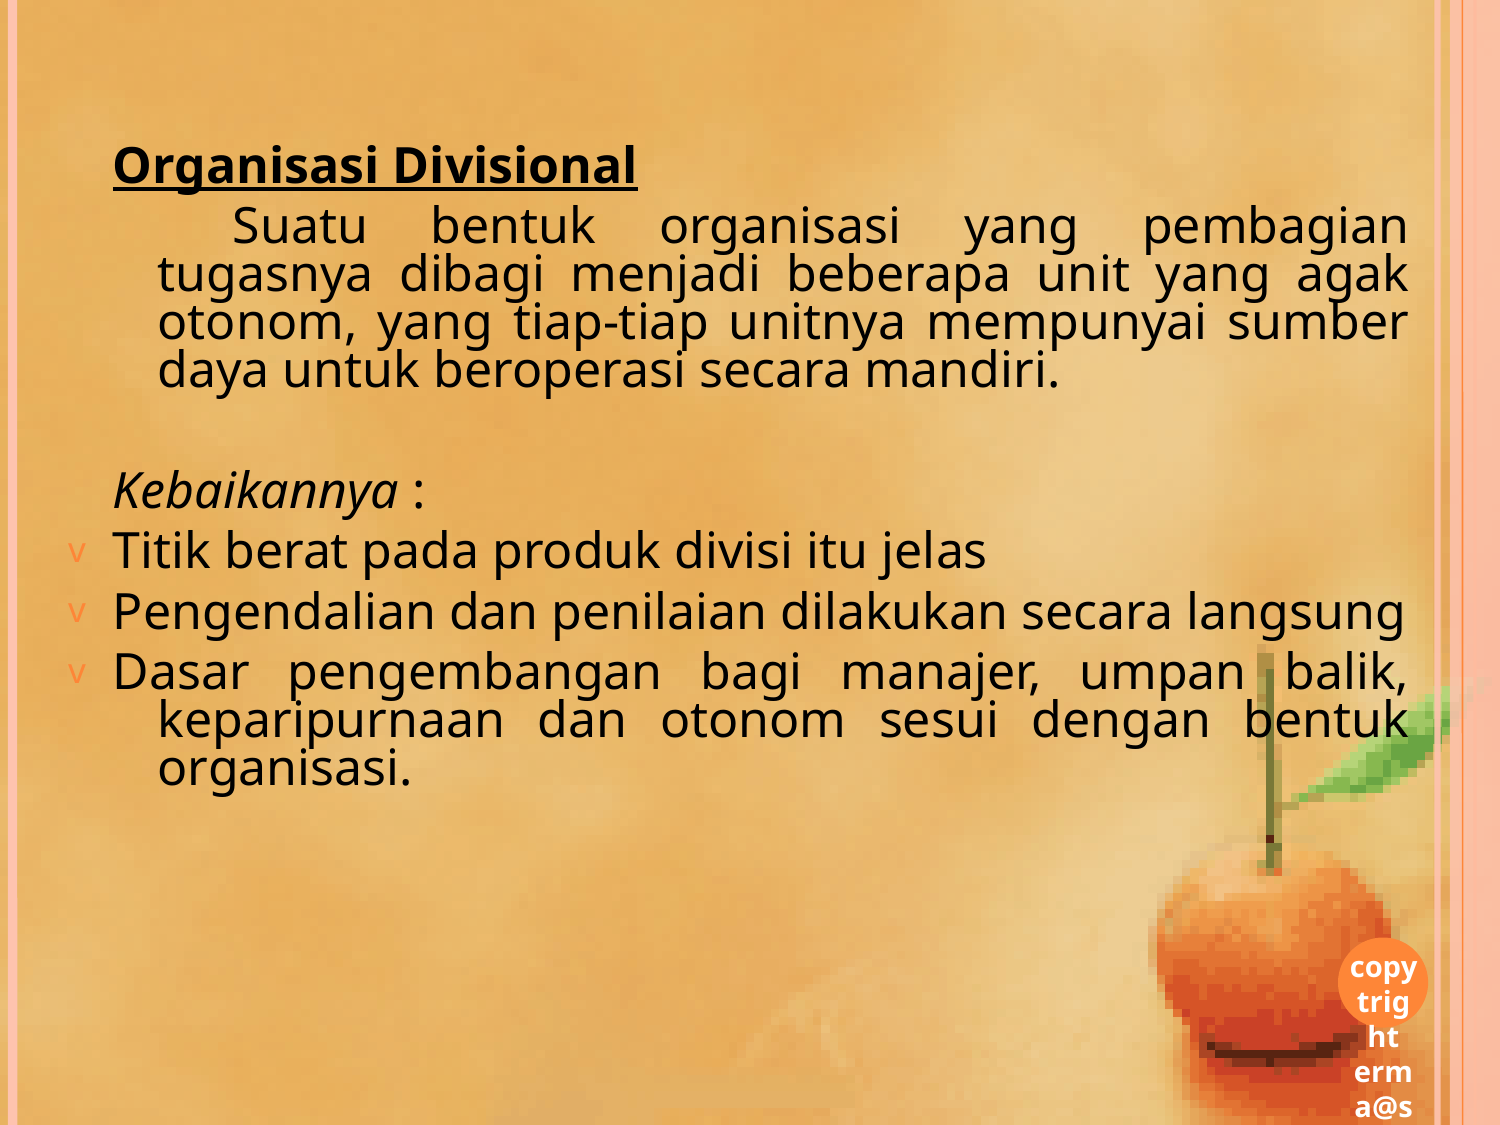

# Organisasi Divisional
	Suatu bentuk organisasi yang pembagian tugasnya dibagi menjadi beberapa unit yang agak otonom, yang tiap-tiap unitnya mempunyai sumber daya untuk beroperasi secara mandiri.
Kebaikannya :
Titik berat pada produk divisi itu jelas
Pengendalian dan penilaian dilakukan secara langsung
Dasar pengembangan bagi manajer, umpan balik, keparipurnaan dan otonom sesui dengan bentuk organisasi.
copytright erma@stikom-bali.ac.id